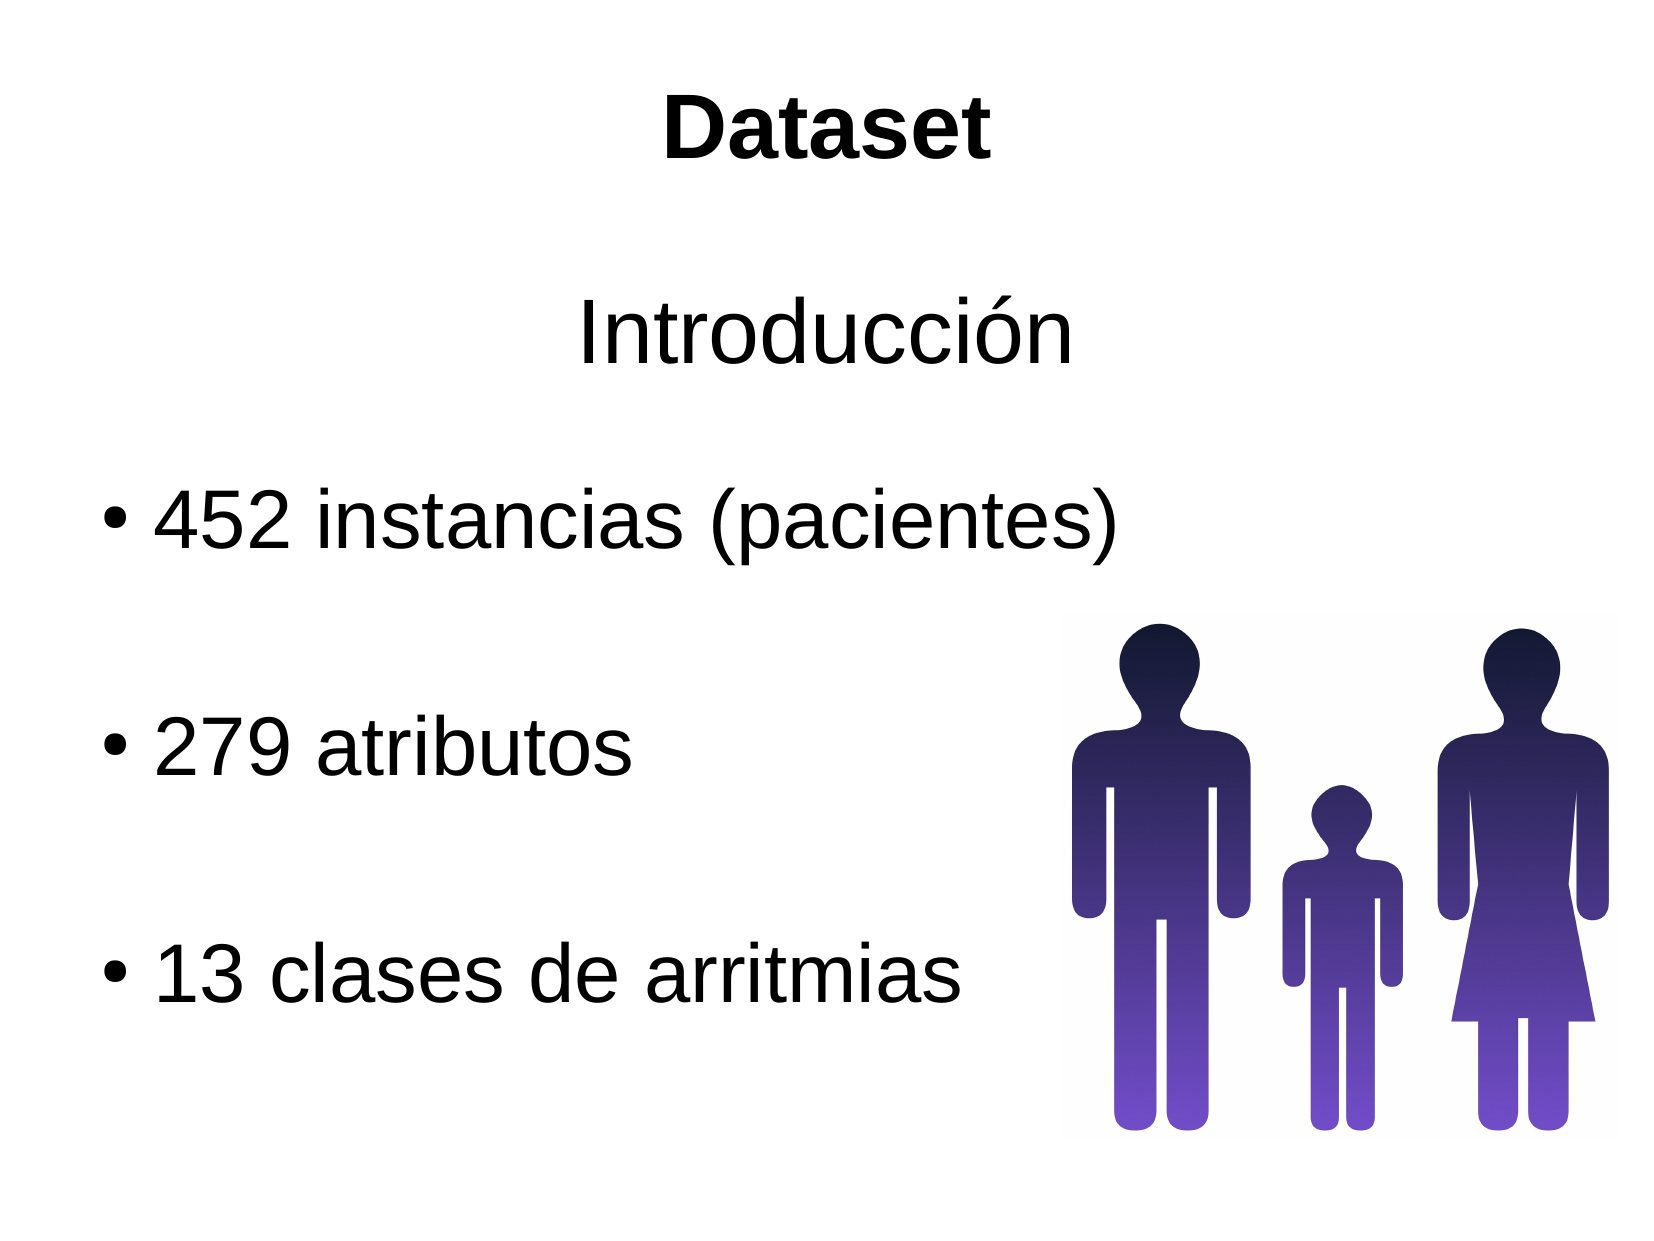

# Dataset Introducción
452 instancias (pacientes)
279 atributos
13 clases de arritmias